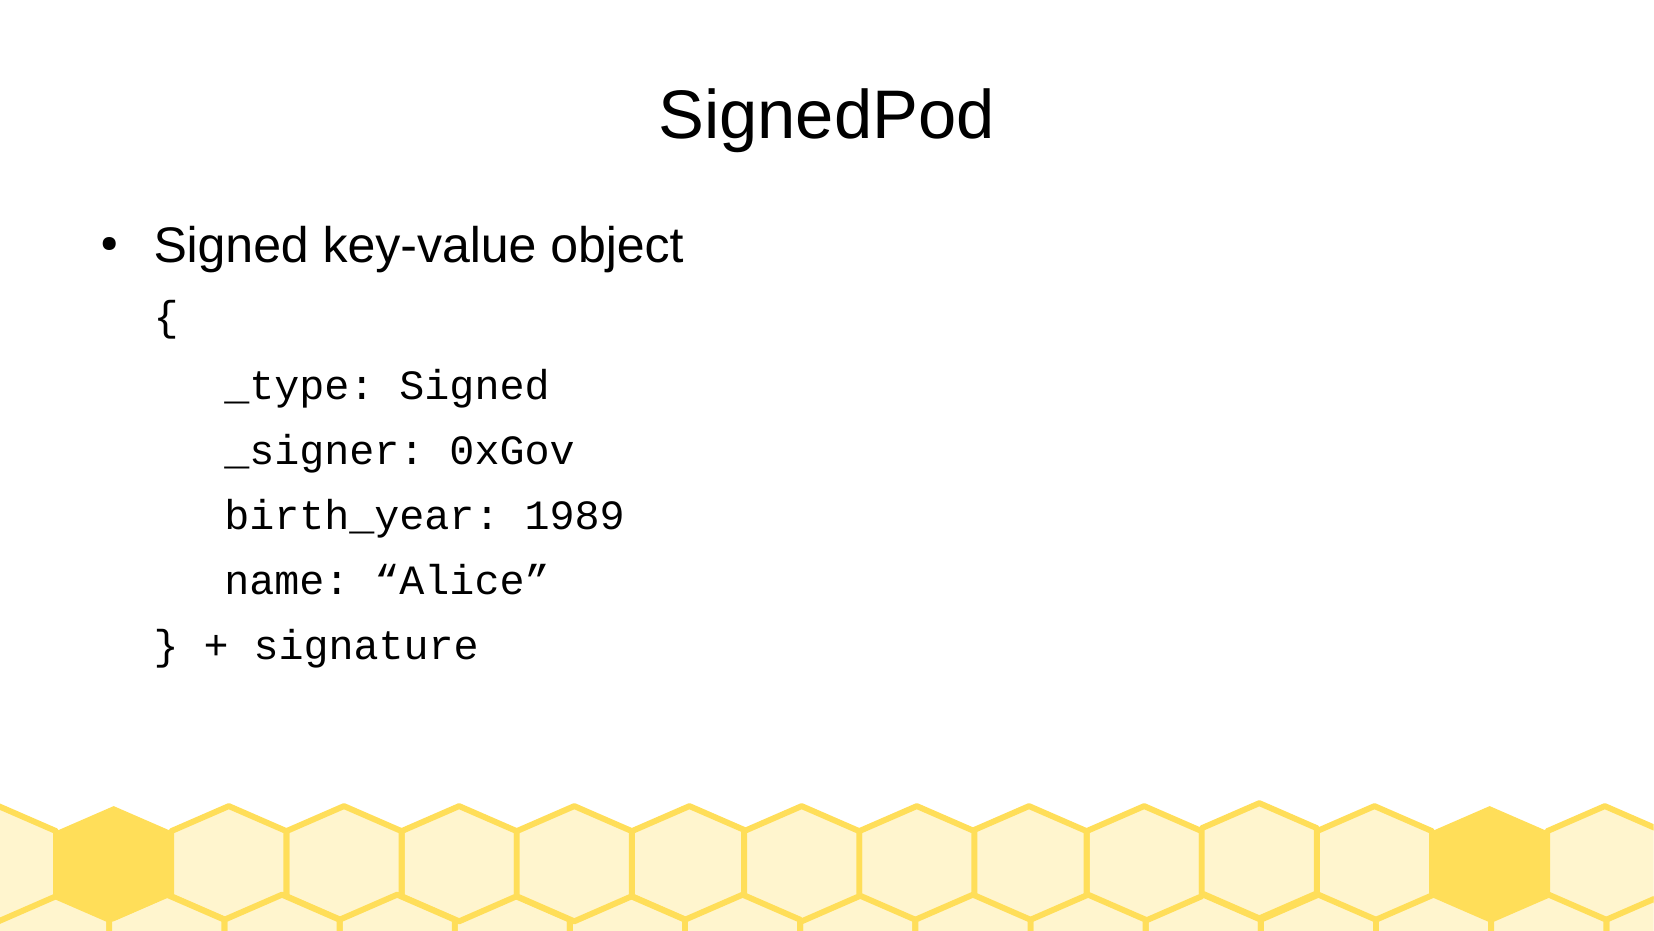

# SignedPod
Signed key-value object
{
_type: Signed
_signer: 0xGov
birth_year: 1989
name: “Alice”
} + signature